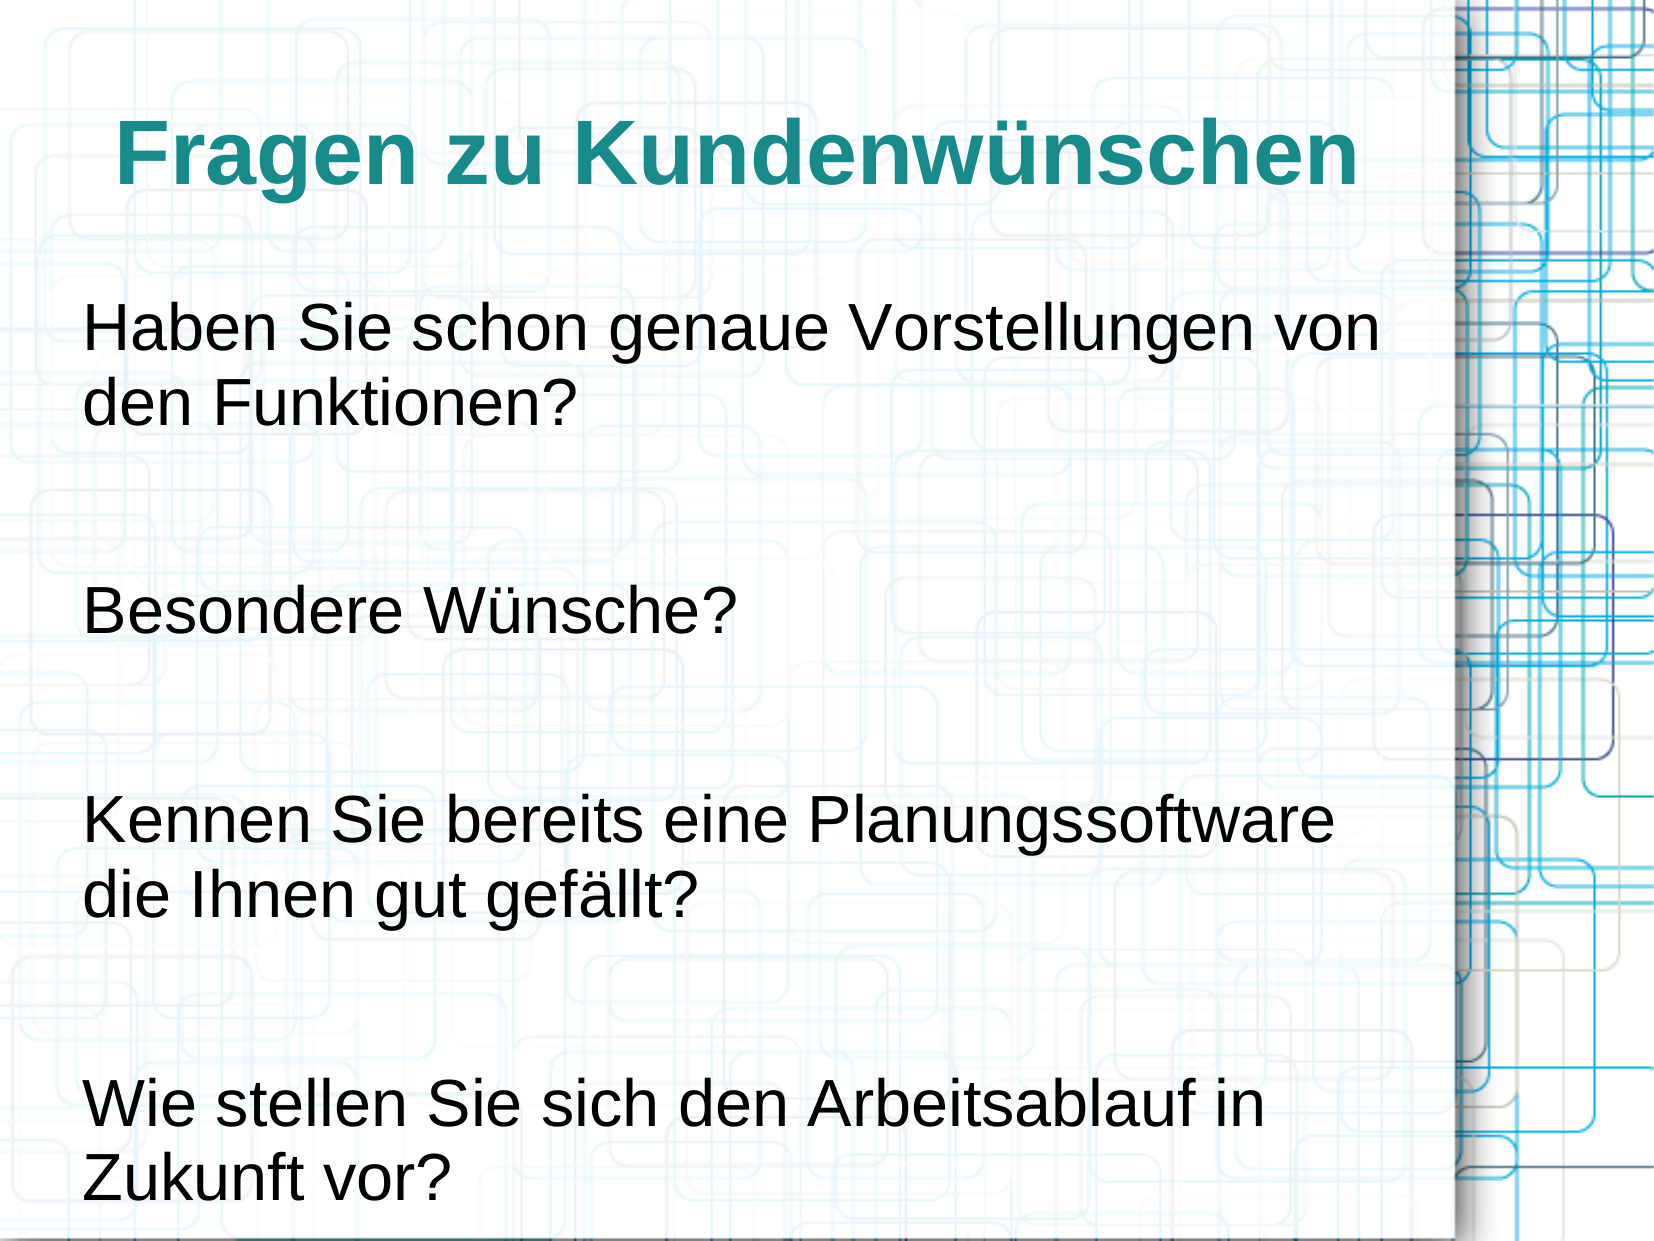

# Fragen zu Kundenwünschen
Haben Sie schon genaue Vorstellungen von den Funktionen?
Besondere Wünsche?
Kennen Sie bereits eine Planungssoftware die Ihnen gut gefällt?
Wie stellen Sie sich den Arbeitsablauf in Zukunft vor?